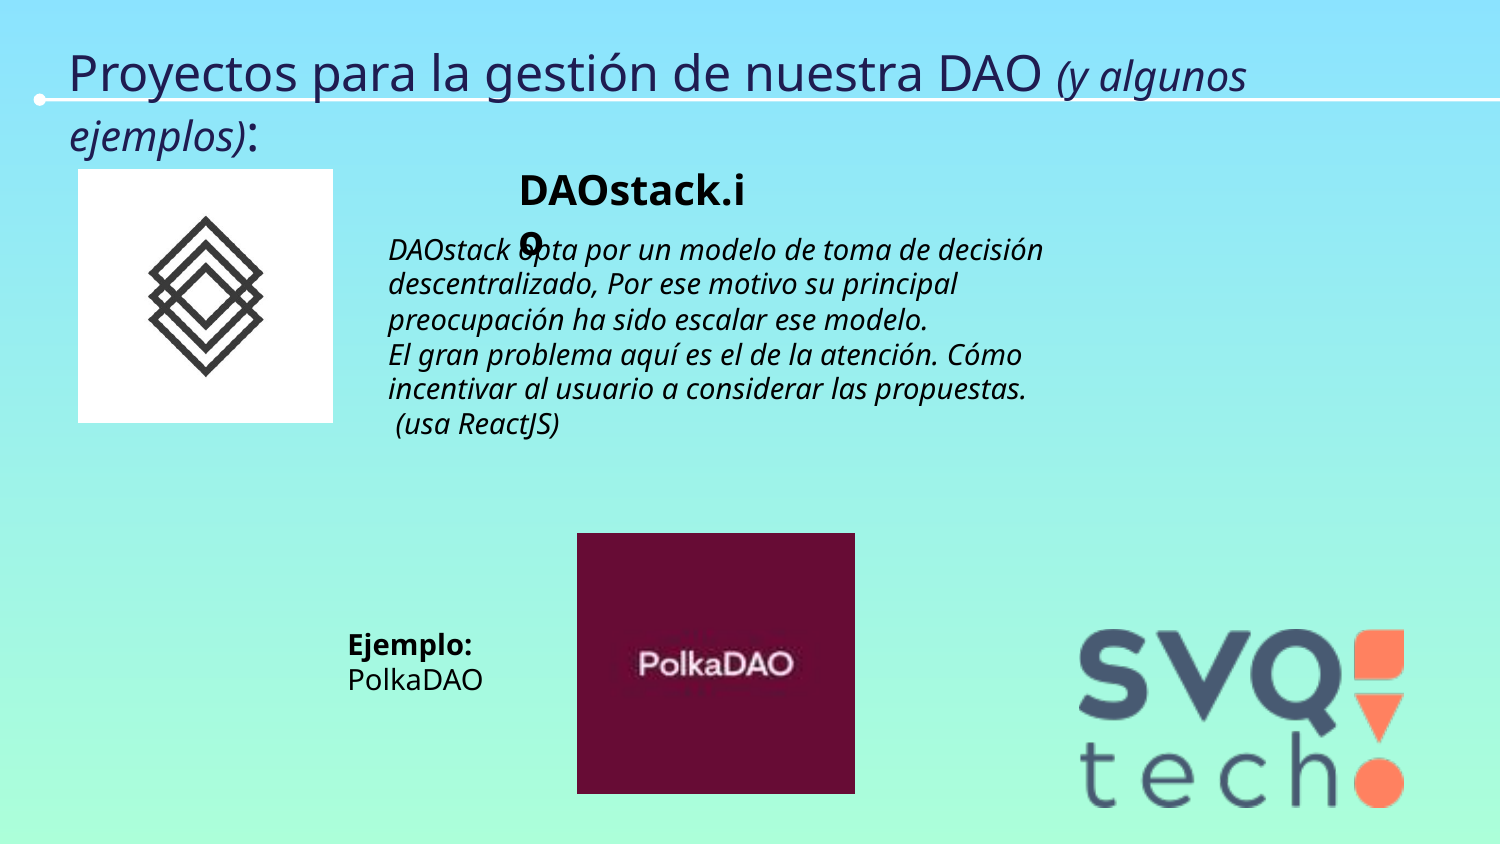

# Proyectos para la gestión de nuestra DAO (y algunos ejemplos):
DAOstack.io
DAOstack opta por un modelo de toma de decisión descentralizado, Por ese motivo su principal preocupación ha sido escalar ese modelo.
El gran problema aquí es el de la atención. Cómo incentivar al usuario a considerar las propuestas.
 (usa ReactJS)
Ejemplo:
PolkaDAO